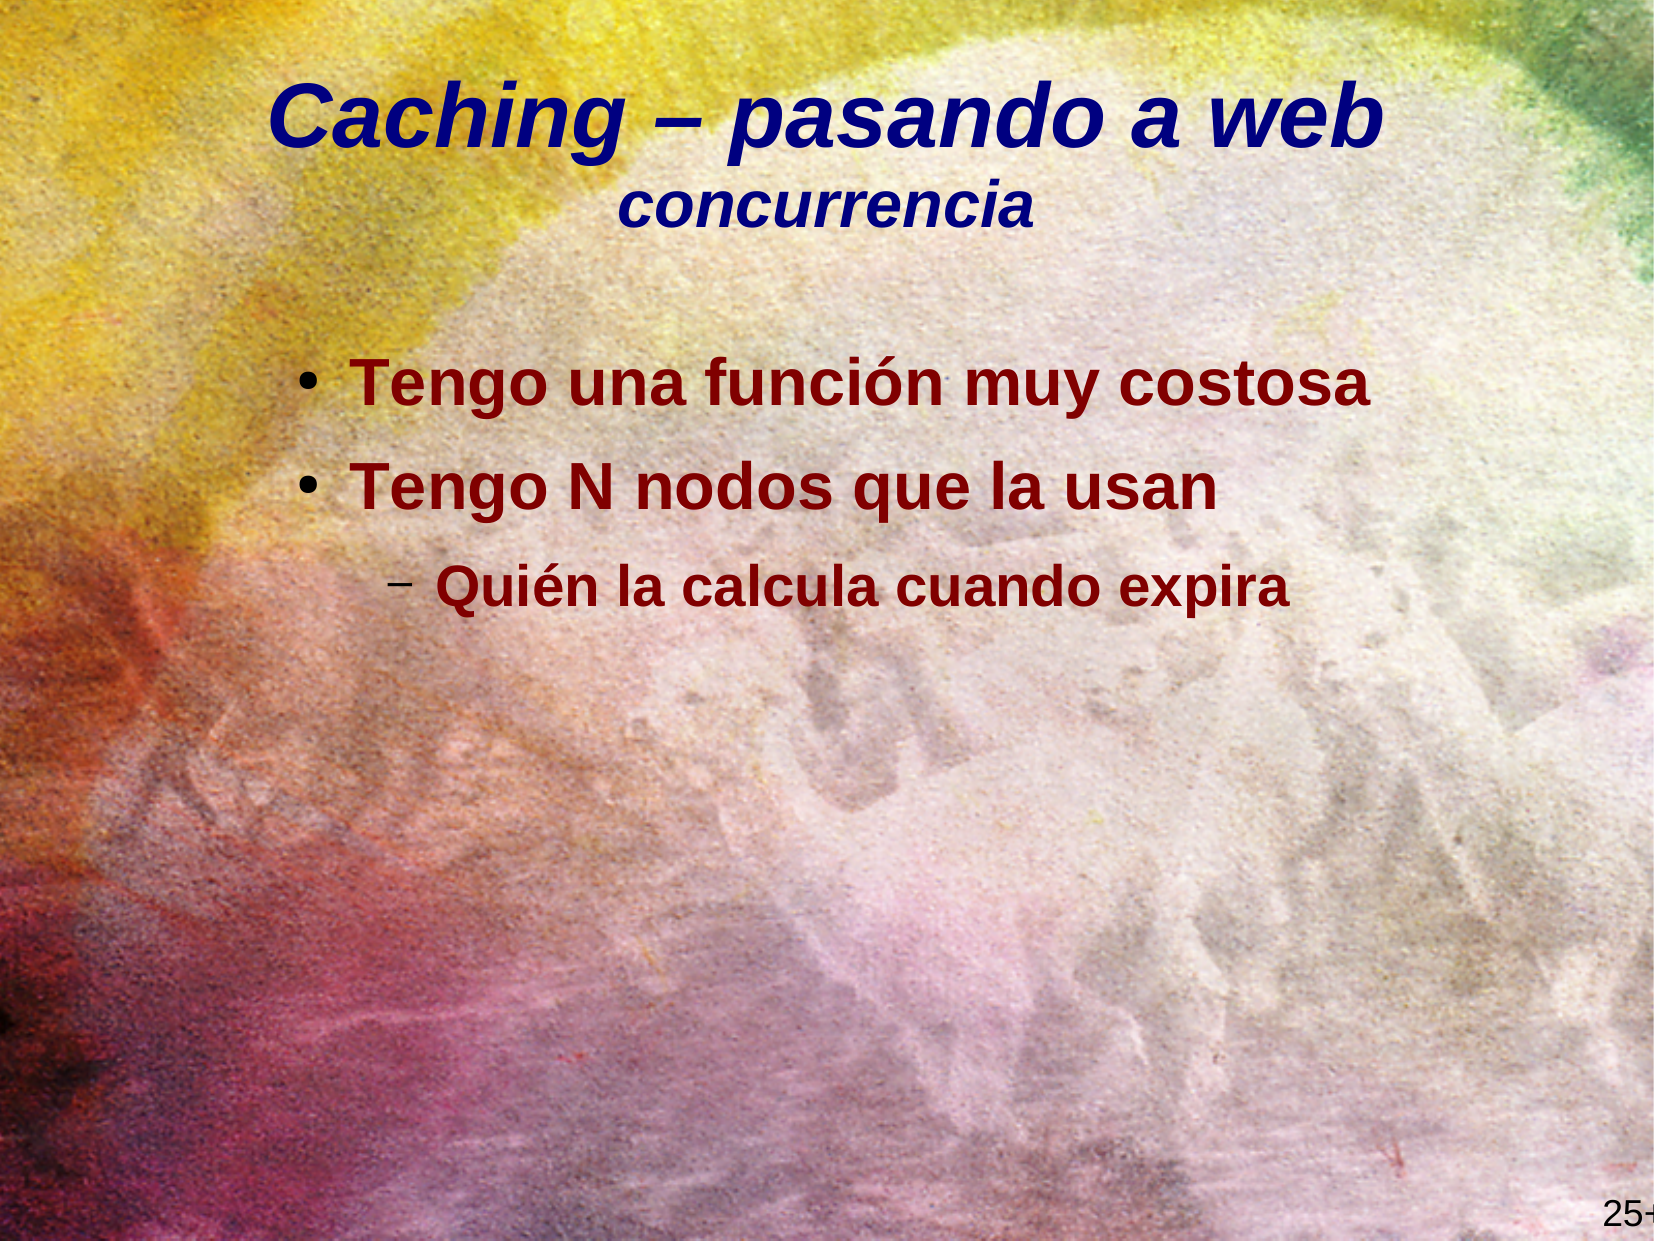

# Caching – pasando a web concurrencia
Tengo una función muy costosa
Tengo N nodos que la usan
Quién la calcula cuando expira
25+